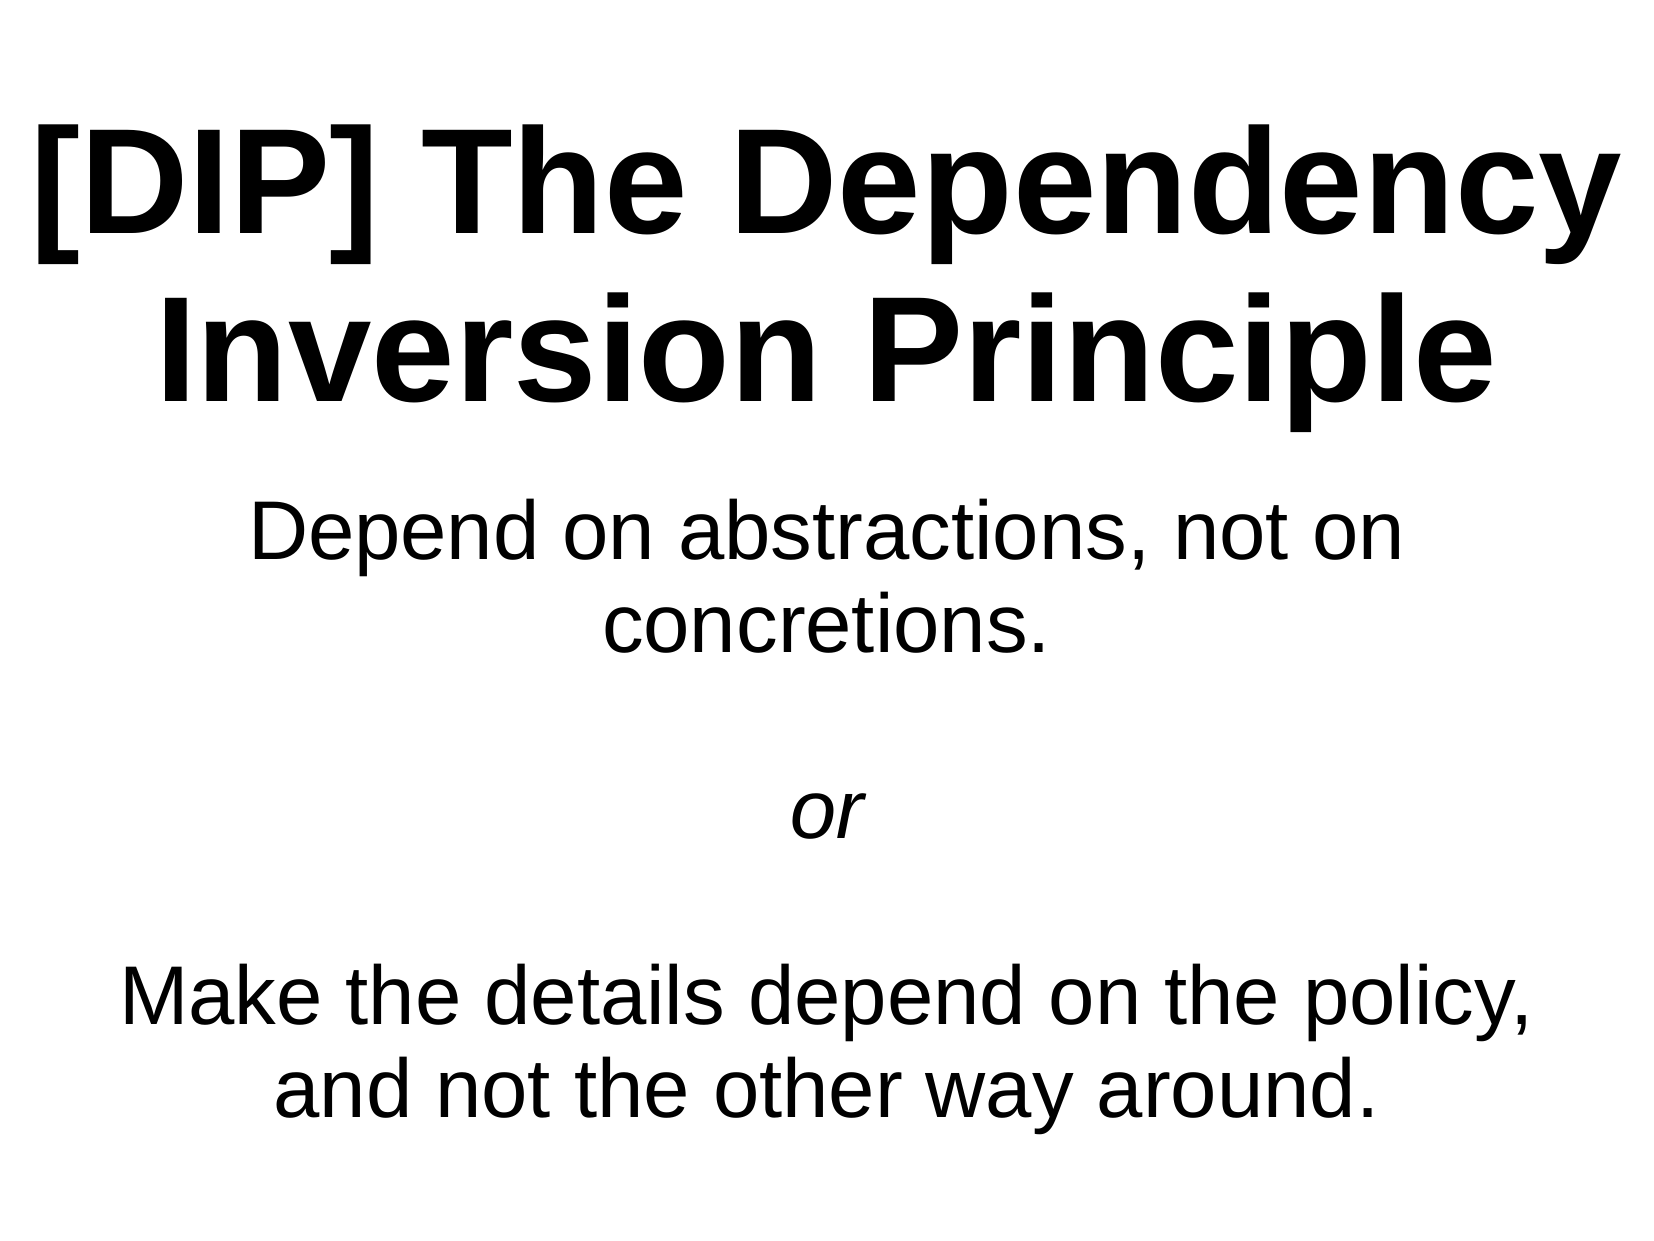

# [DIP] The Dependency Inversion Principle
Depend on abstractions, not on concretions.
or
Make the details depend on the policy, and not the other way around.